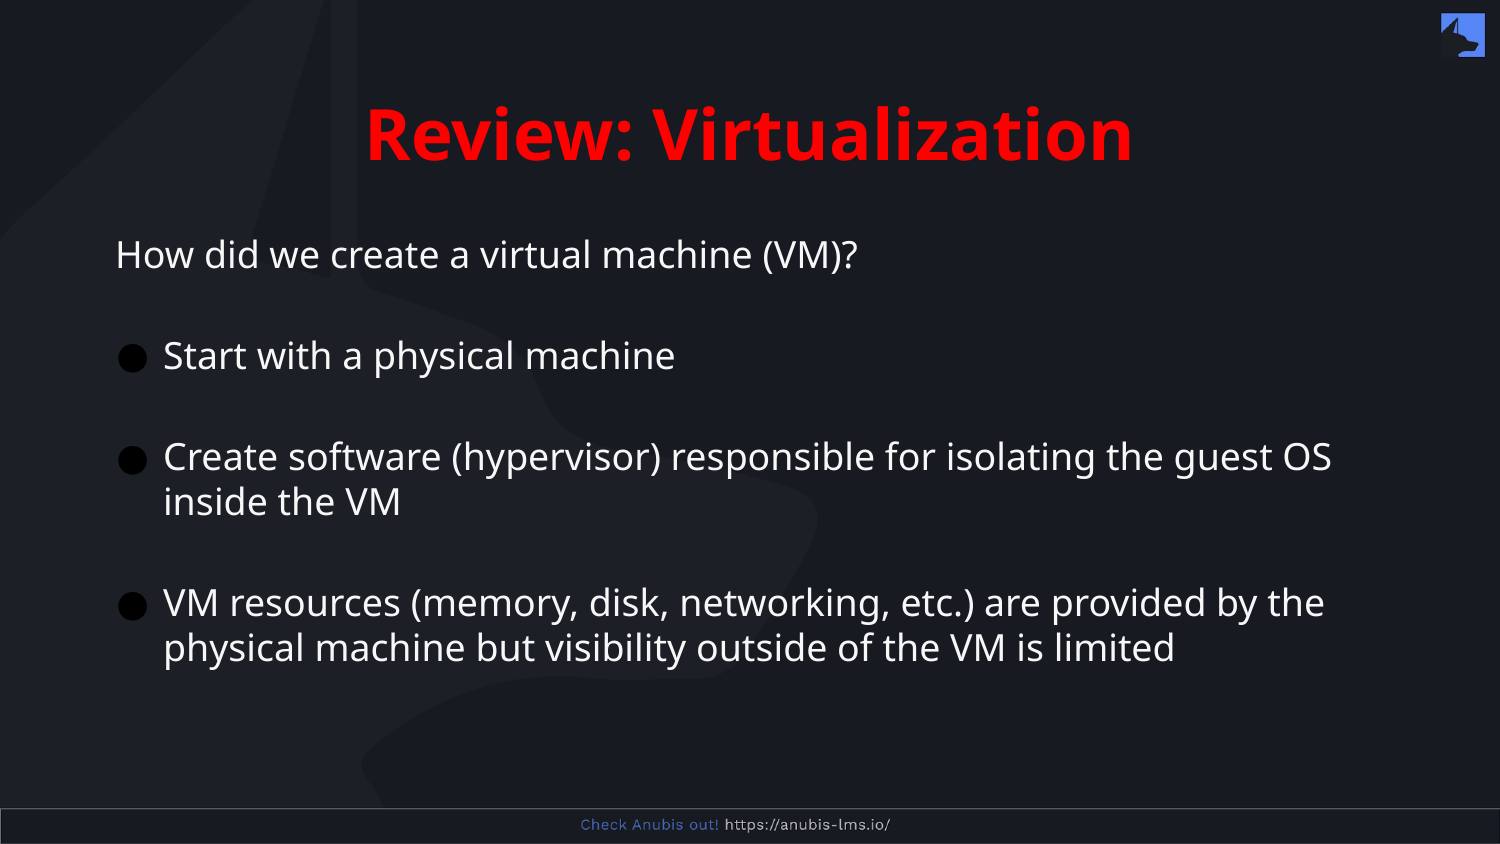

# Review: Virtualization
How did we create a virtual machine (VM)?
Start with a physical machine
Create software (hypervisor) responsible for isolating the guest OS inside the VM
VM resources (memory, disk, networking, etc.) are provided by the physical machine but visibility outside of the VM is limited